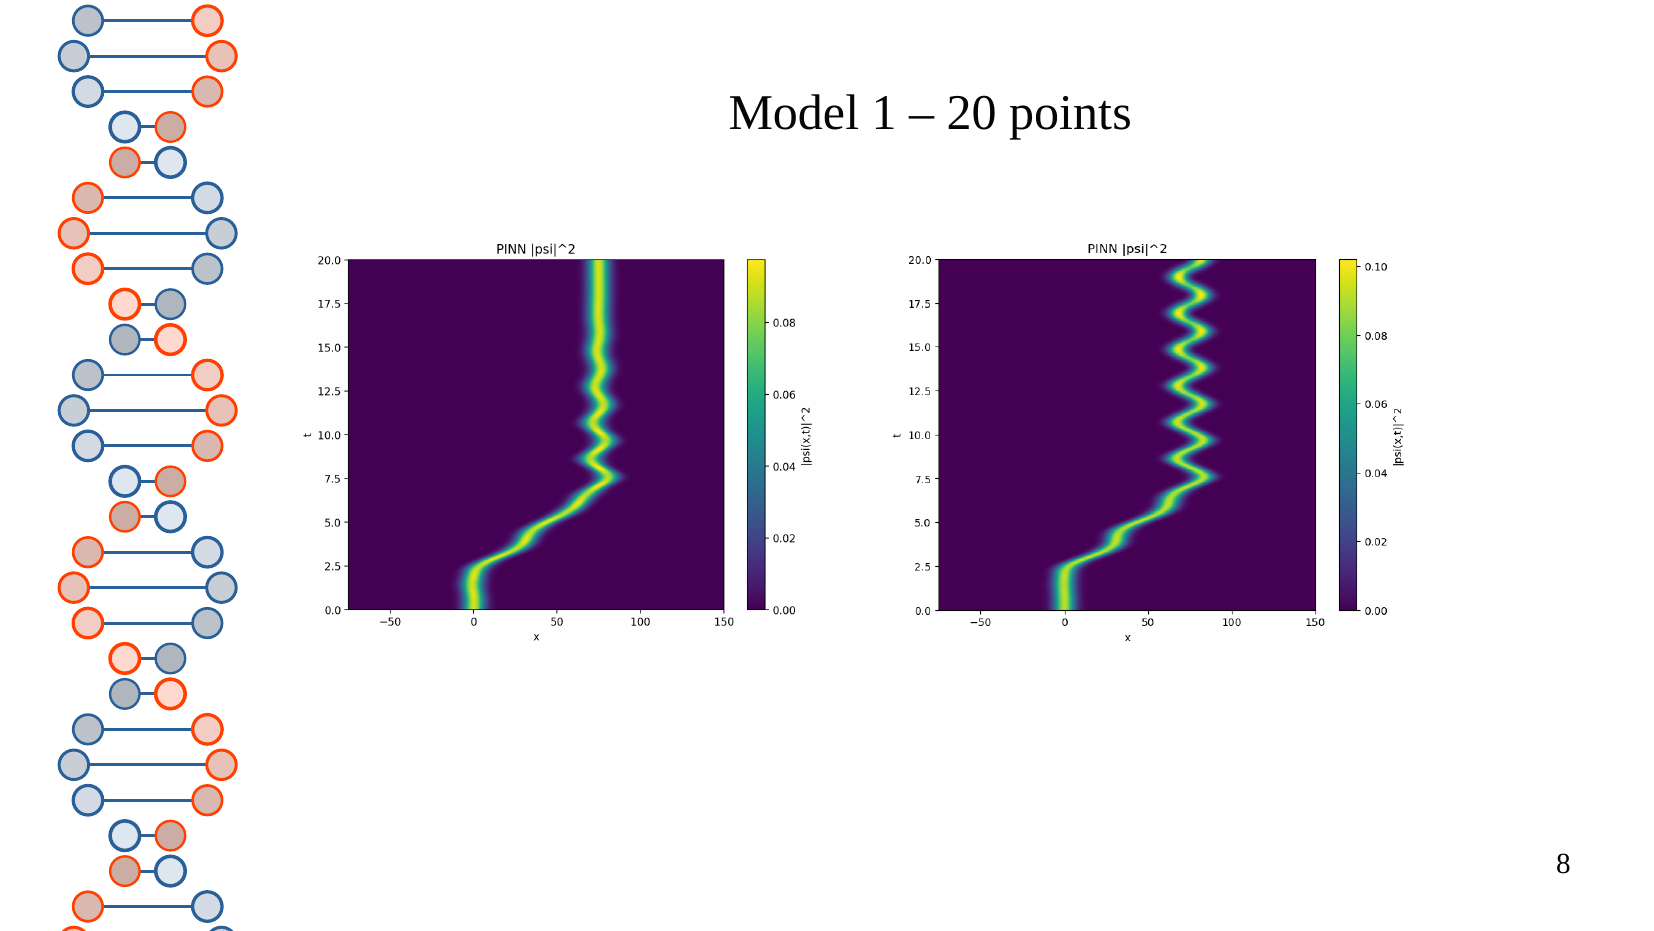

# Model 1 – 20 points
8